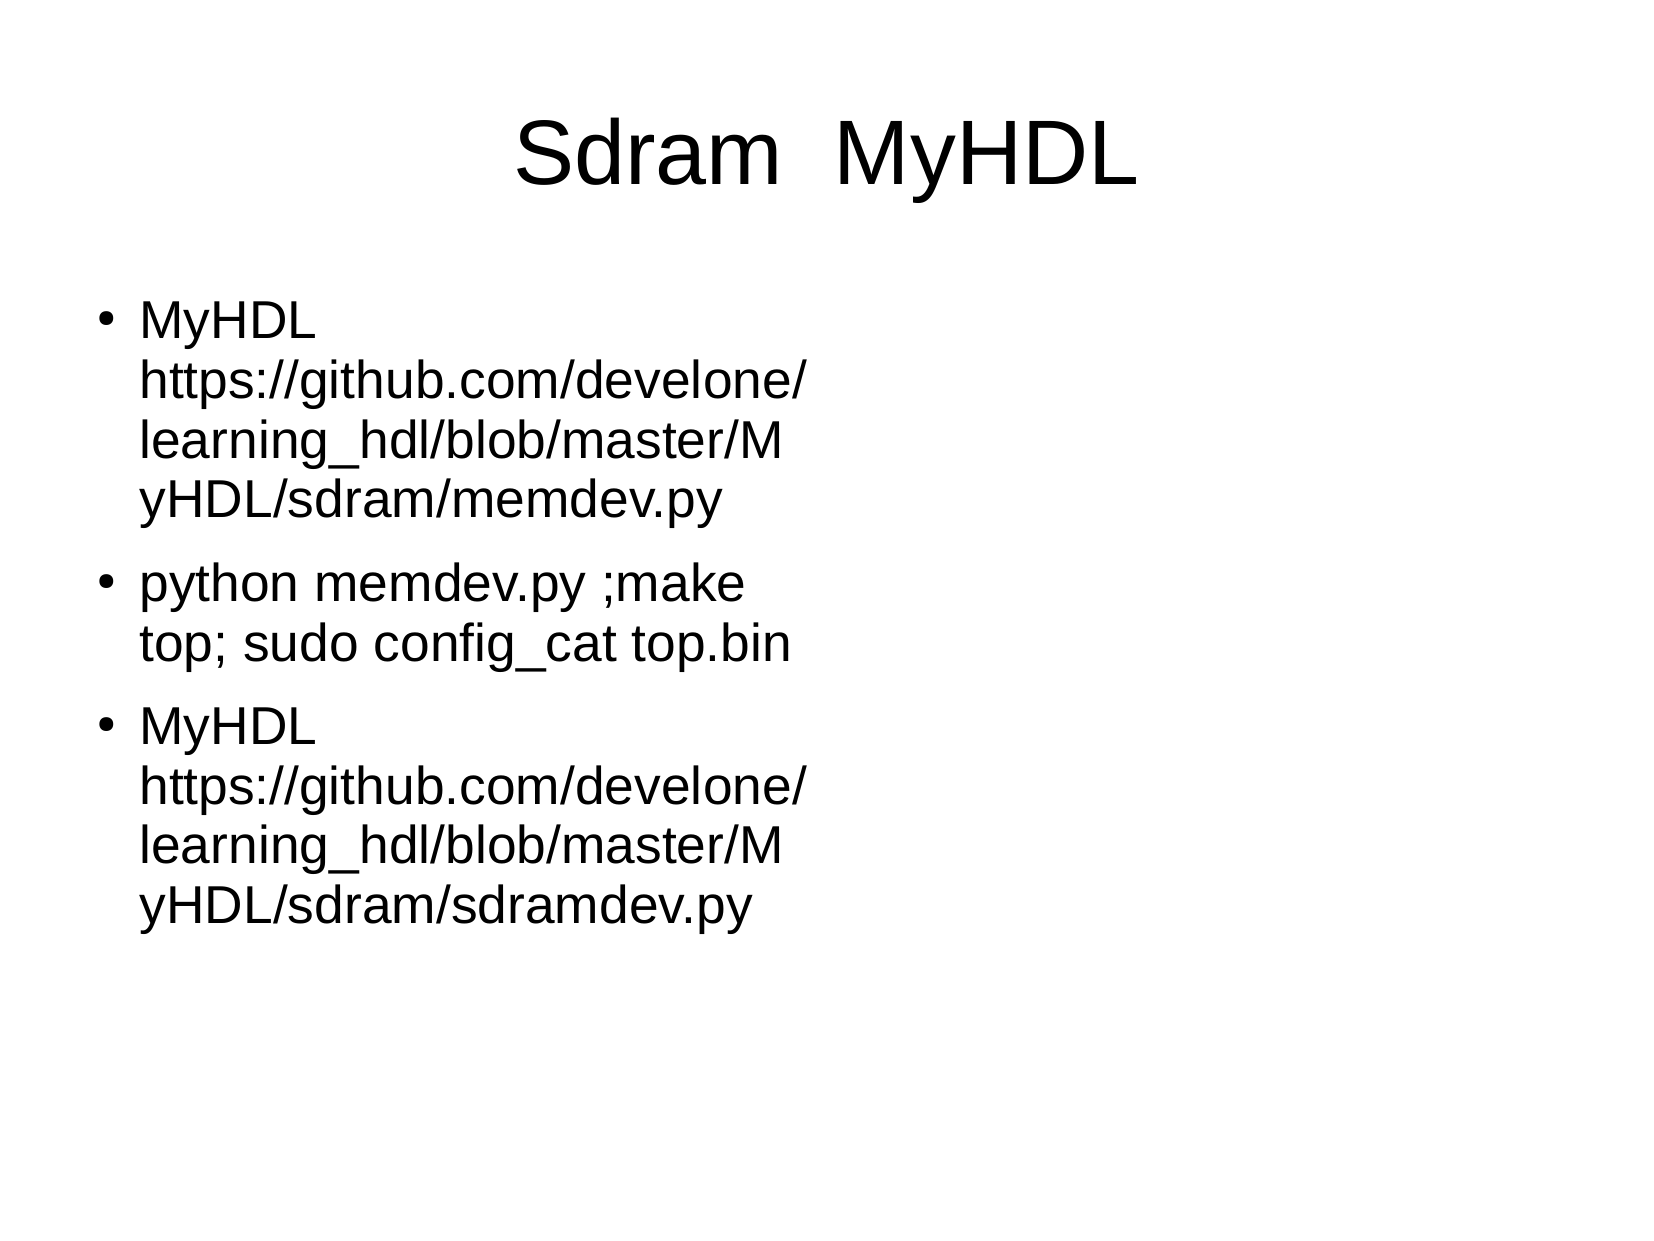

# Sdram MyHDL
MyHDL https://github.com/develone/learning_hdl/blob/master/MyHDL/sdram/memdev.py
python memdev.py ;make top; sudo config_cat top.bin
MyHDL https://github.com/develone/learning_hdl/blob/master/MyHDL/sdram/sdramdev.py